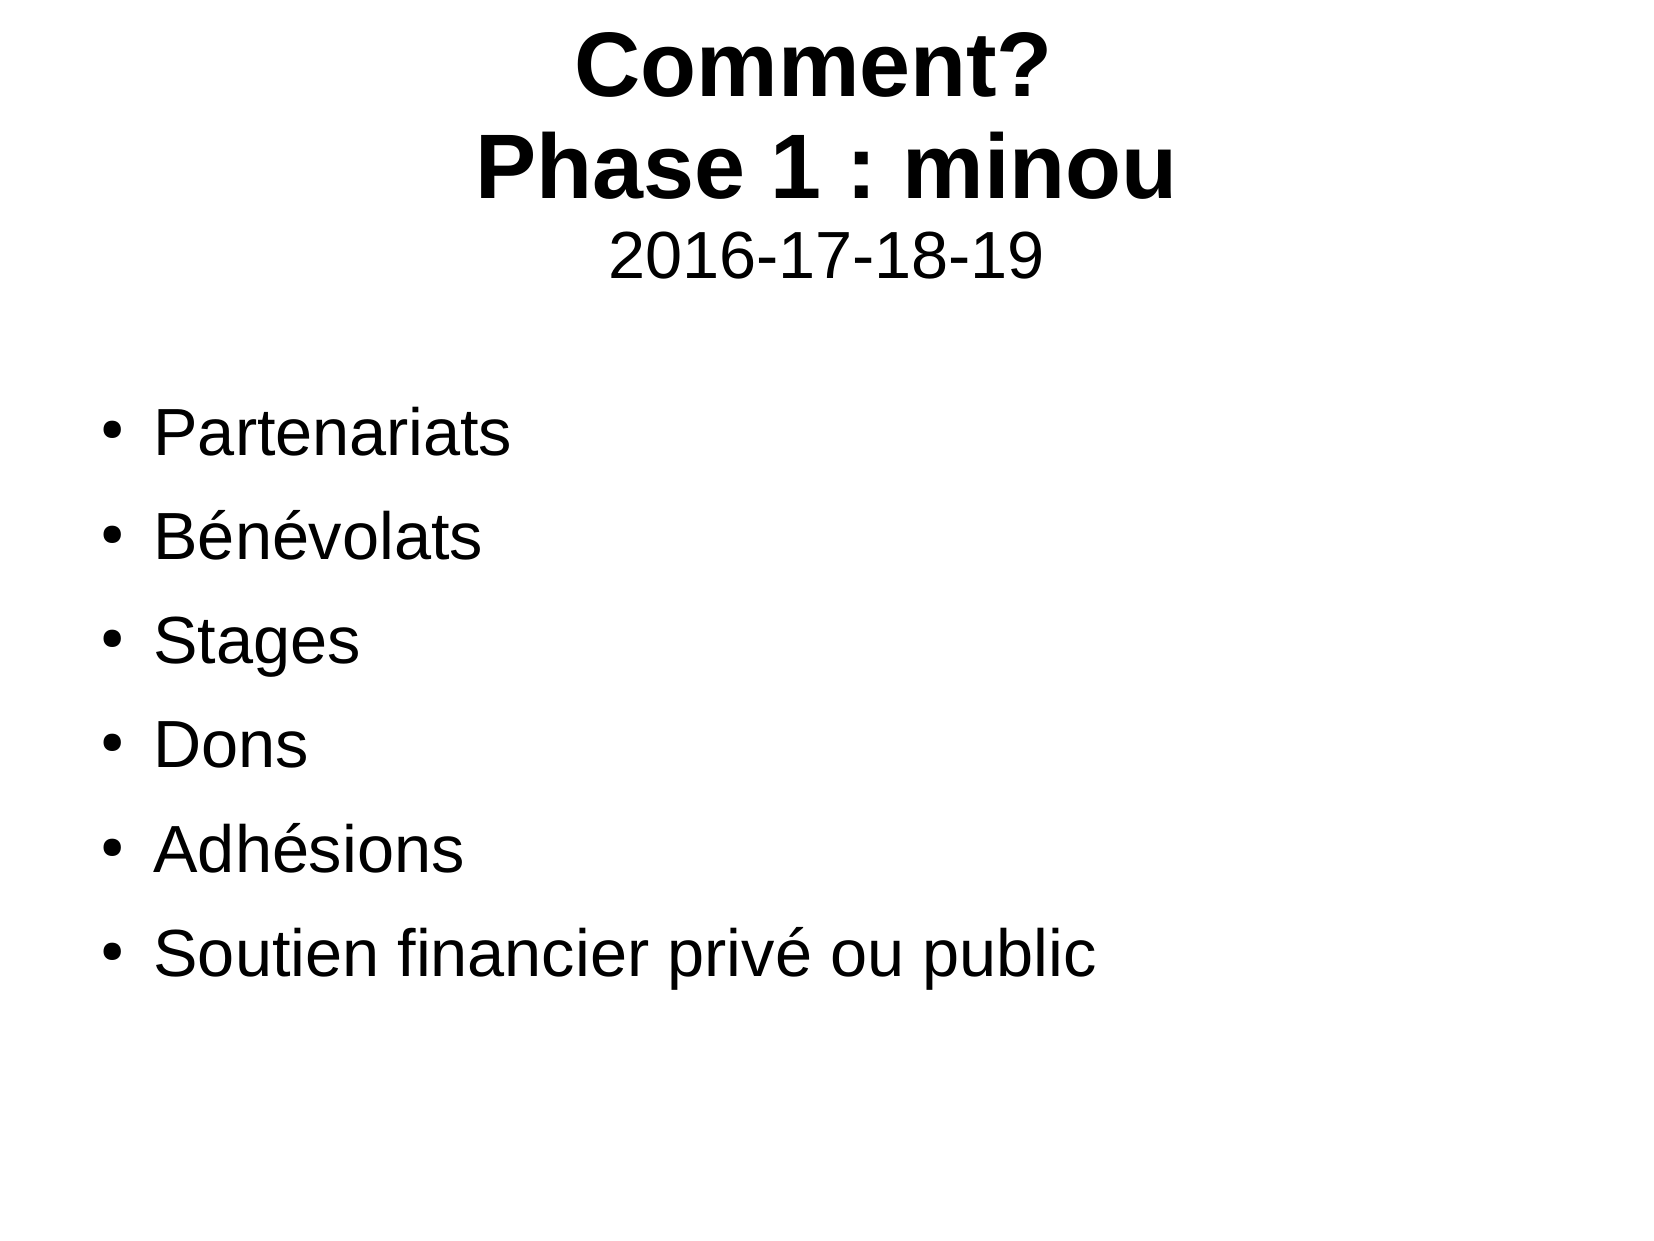

# Comment? Phase 1 : minou 2016-17-18-19
Partenariats
Bénévolats
Stages
Dons
Adhésions
Soutien financier privé ou public